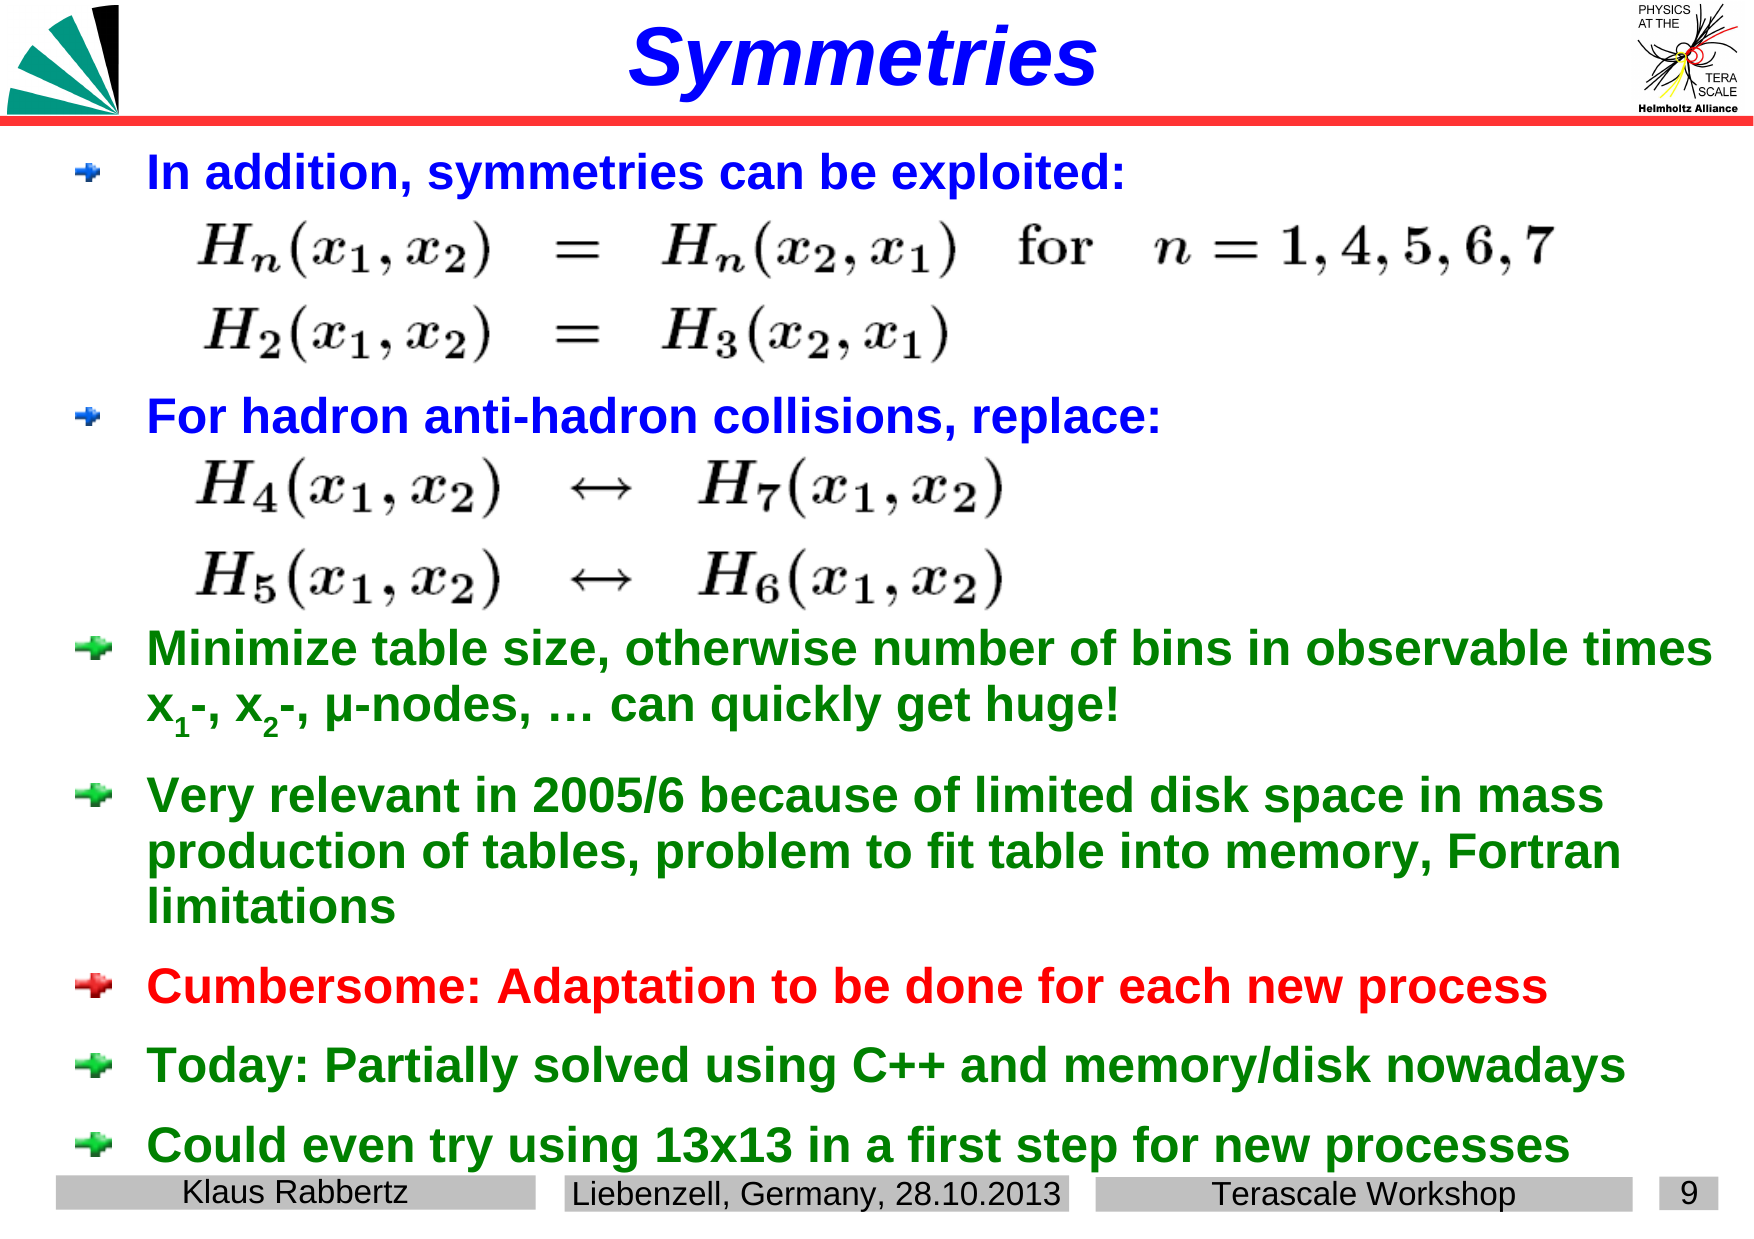

# Symmetries
In addition, symmetries can be exploited:
For hadron anti-hadron collisions, replace:
Minimize table size, otherwise number of bins in observable times x1-, x2-, μ-nodes, … can quickly get huge!
Very relevant in 2005/6 because of limited disk space in mass production of tables, problem to fit table into memory, Fortran limitations
Cumbersome: Adaptation to be done for each new process
Today: Partially solved using C++ and memory/disk nowadays
Could even try using 13x13 in a first step for new processes